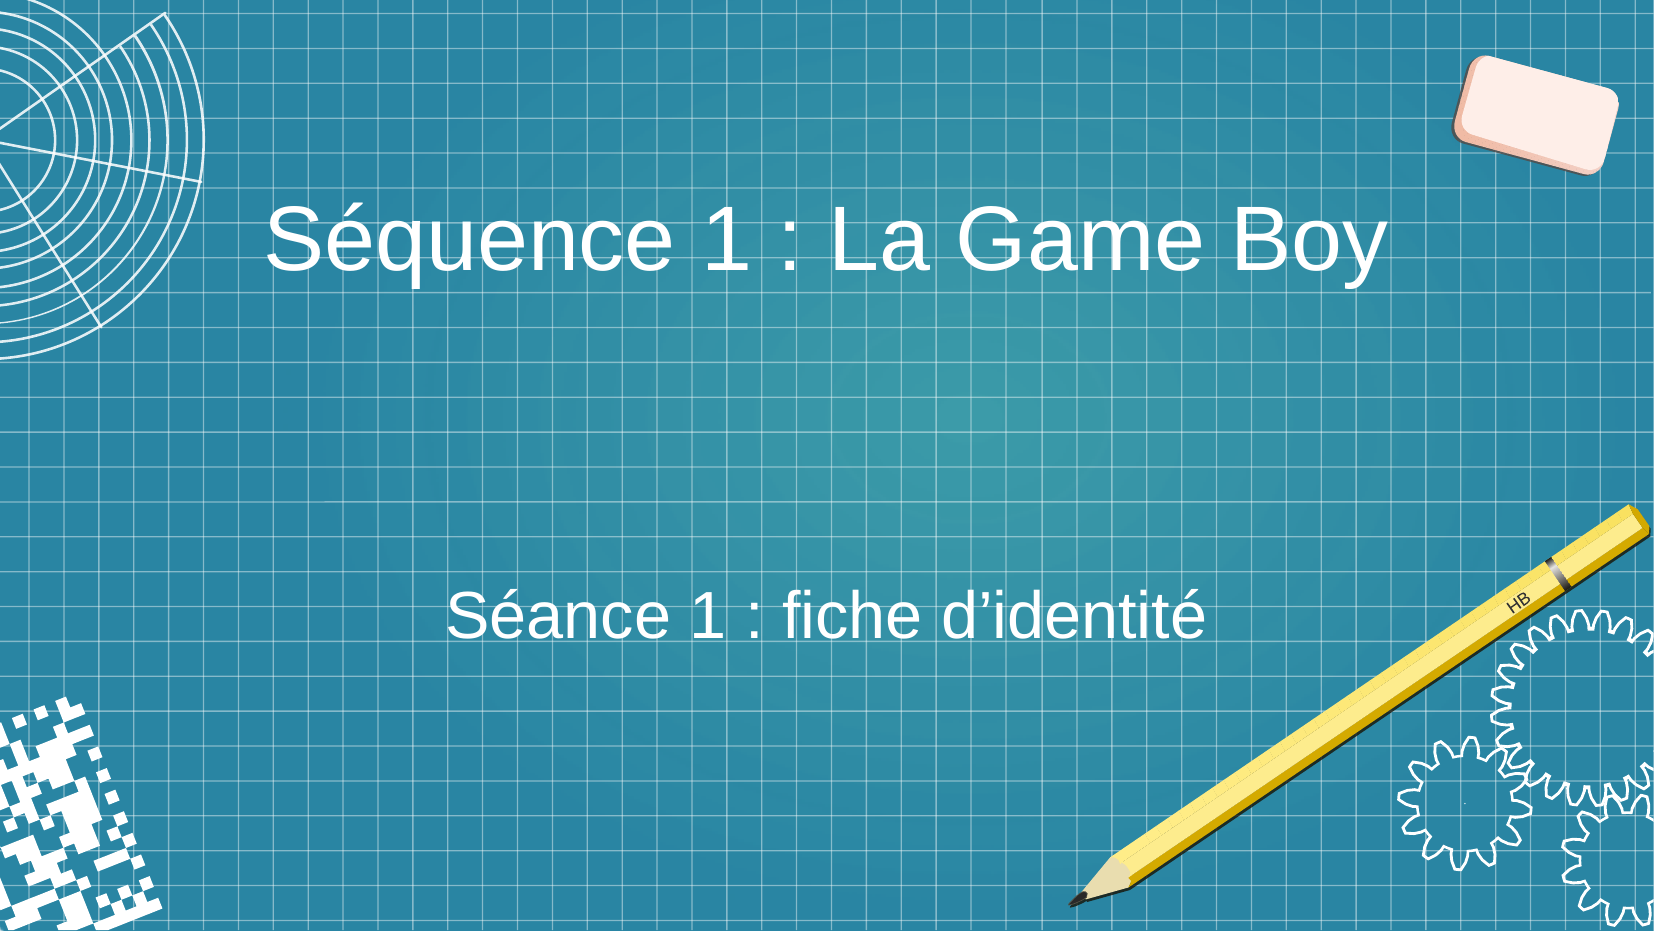

# Séquence 1 : La Game Boy
Séance 1 : fiche d’identité